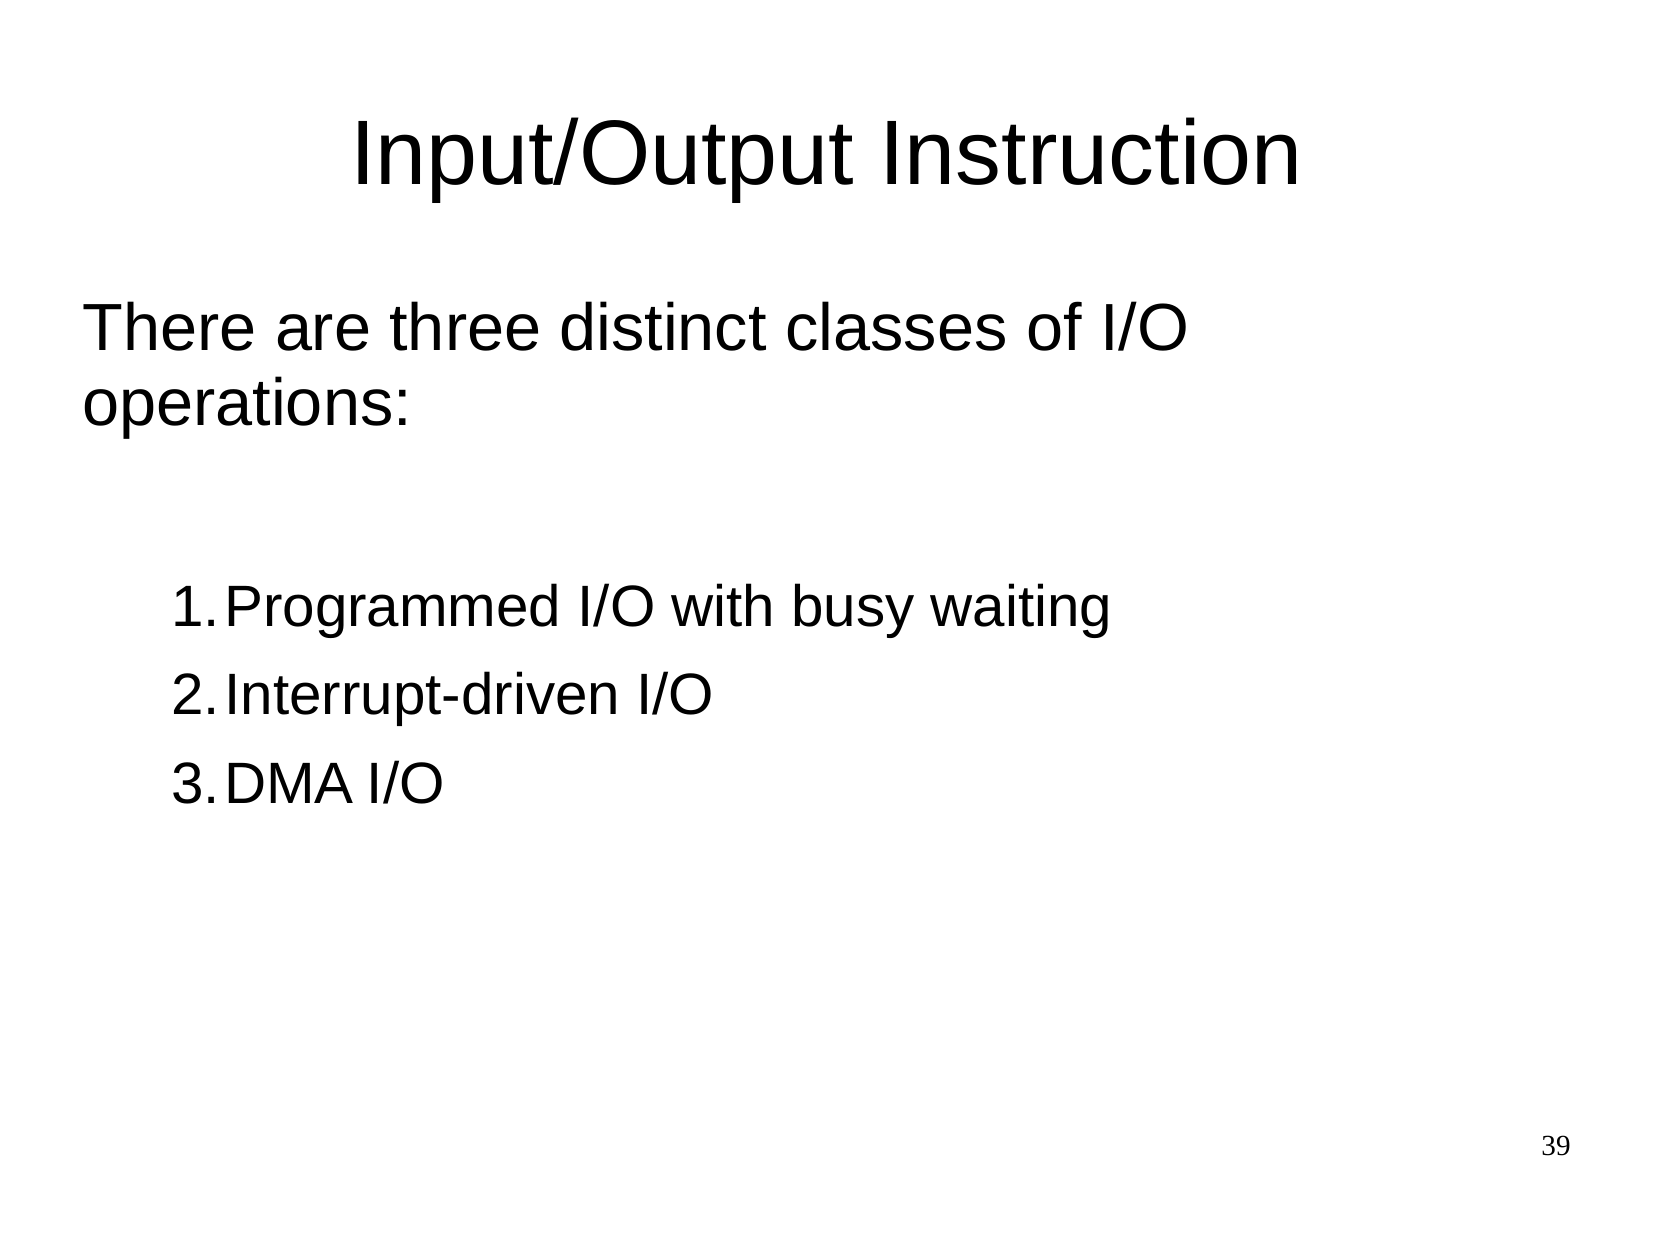

# Input/Output Instruction
There are three distinct classes of I/O operations:
Programmed I/O with busy waiting
Interrupt-driven I/O
DMA I/O
39